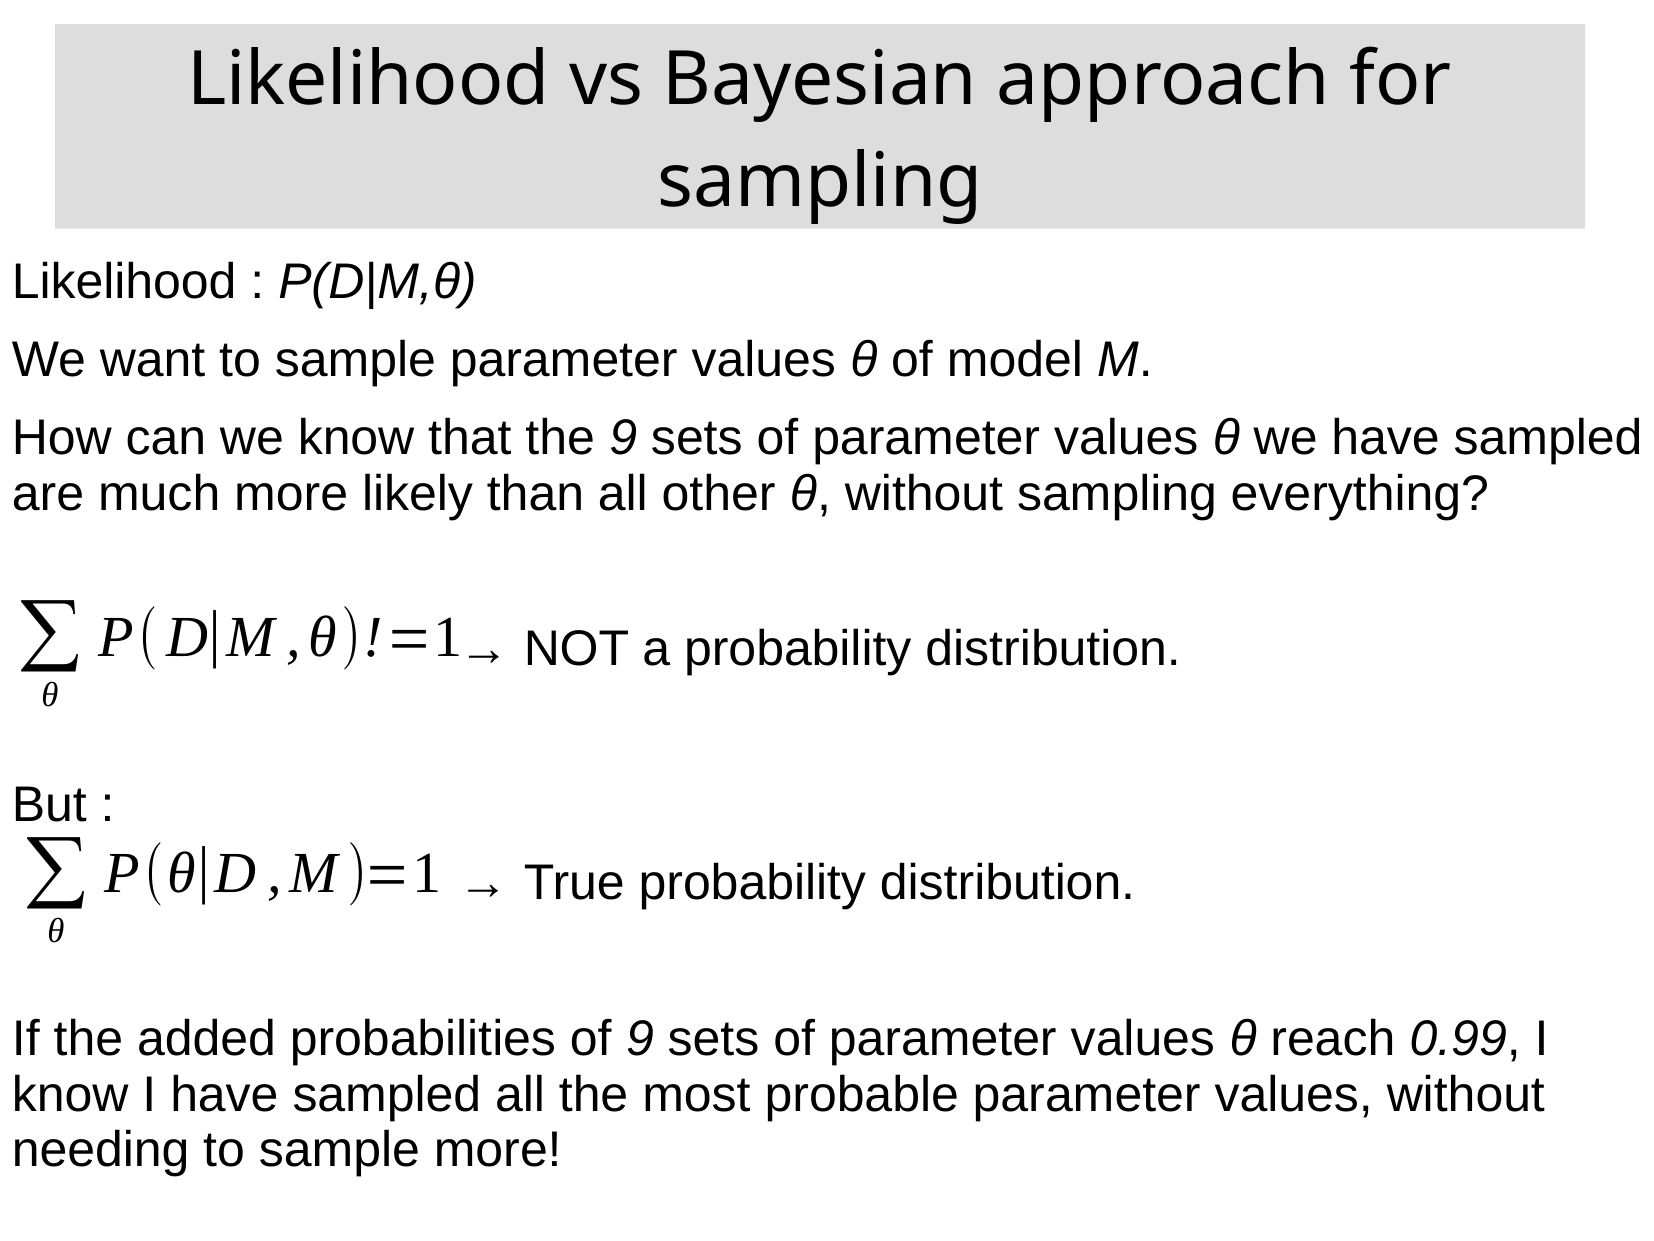

# Likelihood vs Bayesian approach for sampling
Likelihood : P(D|M,θ)
We want to sample parameter values θ of model M.
How can we know that the 9 sets of parameter values θ we have sampled are much more likely than all other θ, without sampling everything?
 → NOT a probability distribution.
But :
 → True probability distribution.
If the added probabilities of 9 sets of parameter values θ reach 0.99, I know I have sampled all the most probable parameter values, without needing to sample more!